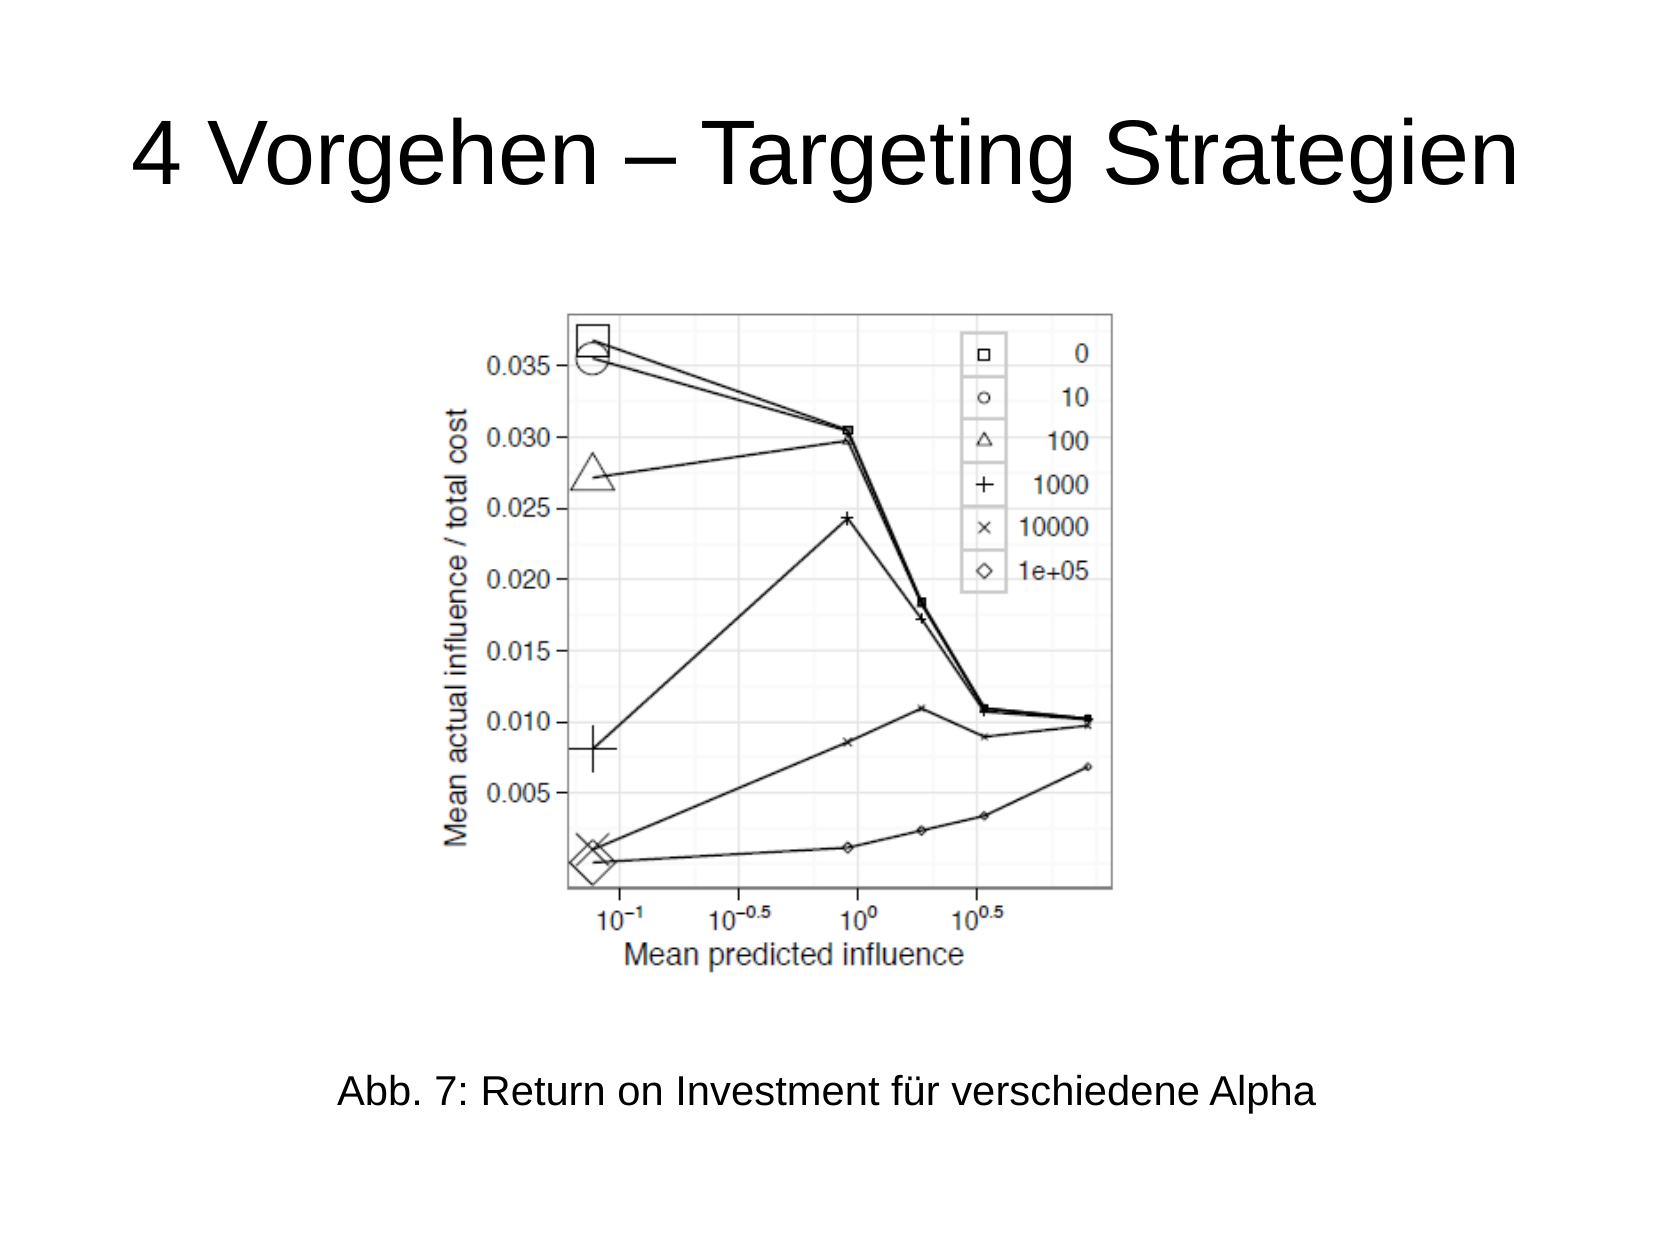

# 4 Vorgehen – Targeting Strategien
Abb. 7: Return on Investment für verschiedene Alpha